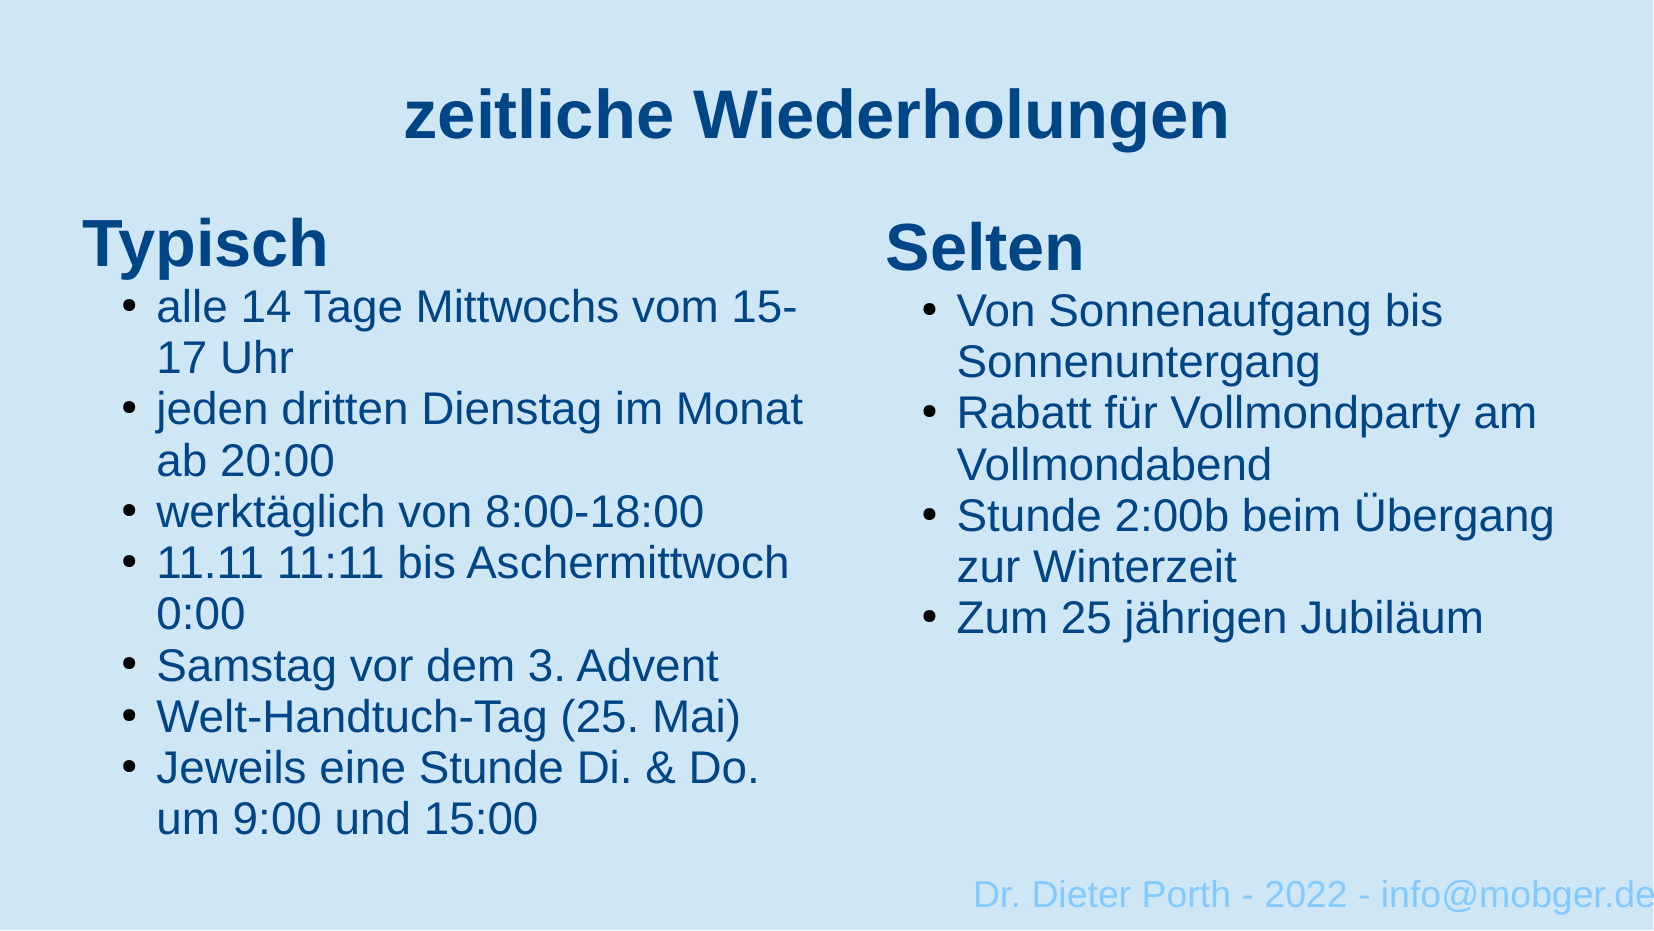

zeitliche Wiederholungen
# Typisch
alle 14 Tage Mittwochs vom 15-17 Uhr
jeden dritten Dienstag im Monat ab 20:00
werktäglich von 8:00-18:00
11.11 11:11 bis Aschermittwoch 0:00
Samstag vor dem 3. Advent
Welt-Handtuch-Tag (25. Mai)
Jeweils eine Stunde Di. & Do. um 9:00 und 15:00
Selten
Von Sonnenaufgang bis Sonnenuntergang
Rabatt für Vollmondparty am Vollmondabend
Stunde 2:00b beim Übergang zur Winterzeit
Zum 25 jährigen Jubiläum
Dr. Dieter Porth - 2022 - info@mobger.de